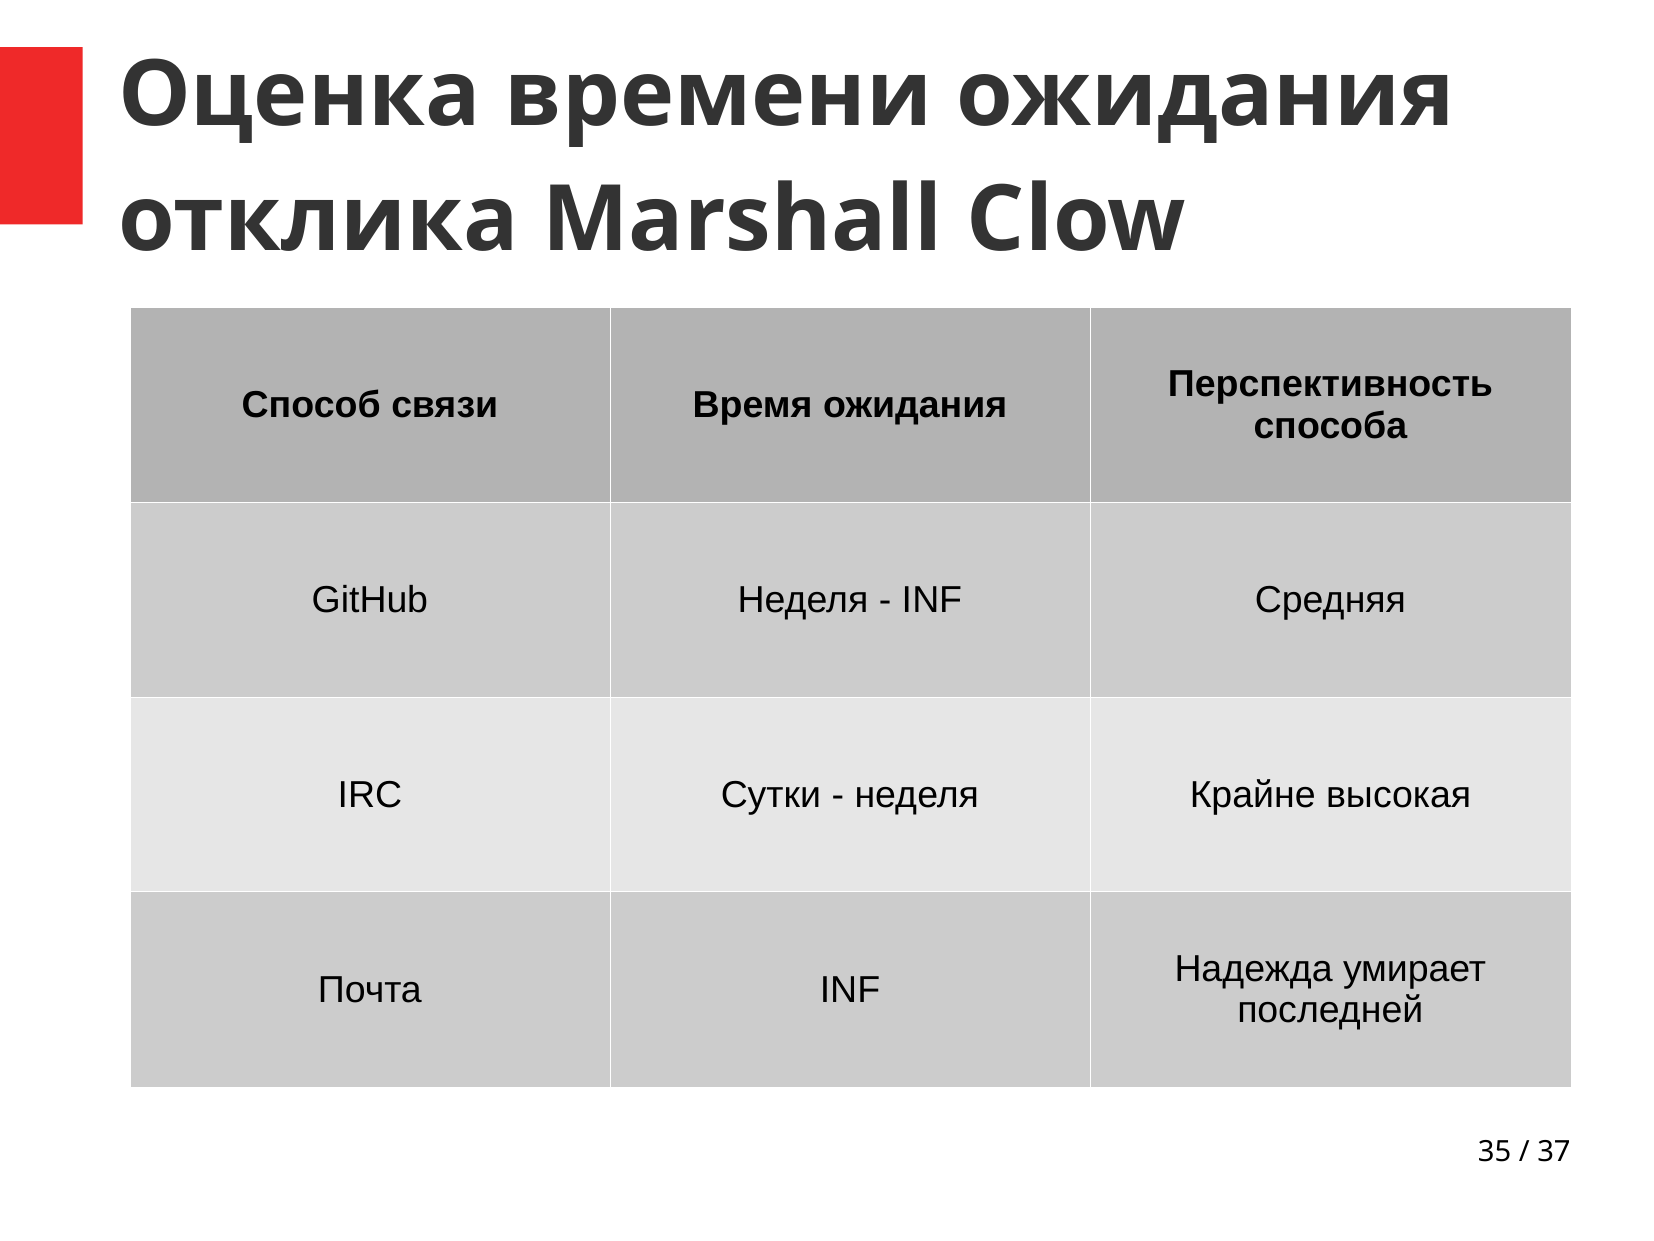

# Оценка времени ожидания отклика Marshall Clow
| Способ связи | Время ожидания | Перспективность способа |
| --- | --- | --- |
| GitHub | Неделя - INF | Средняя |
| IRC | Сутки - неделя | Крайне высокая |
| Почта | INF | Надежда умирает последней |
35